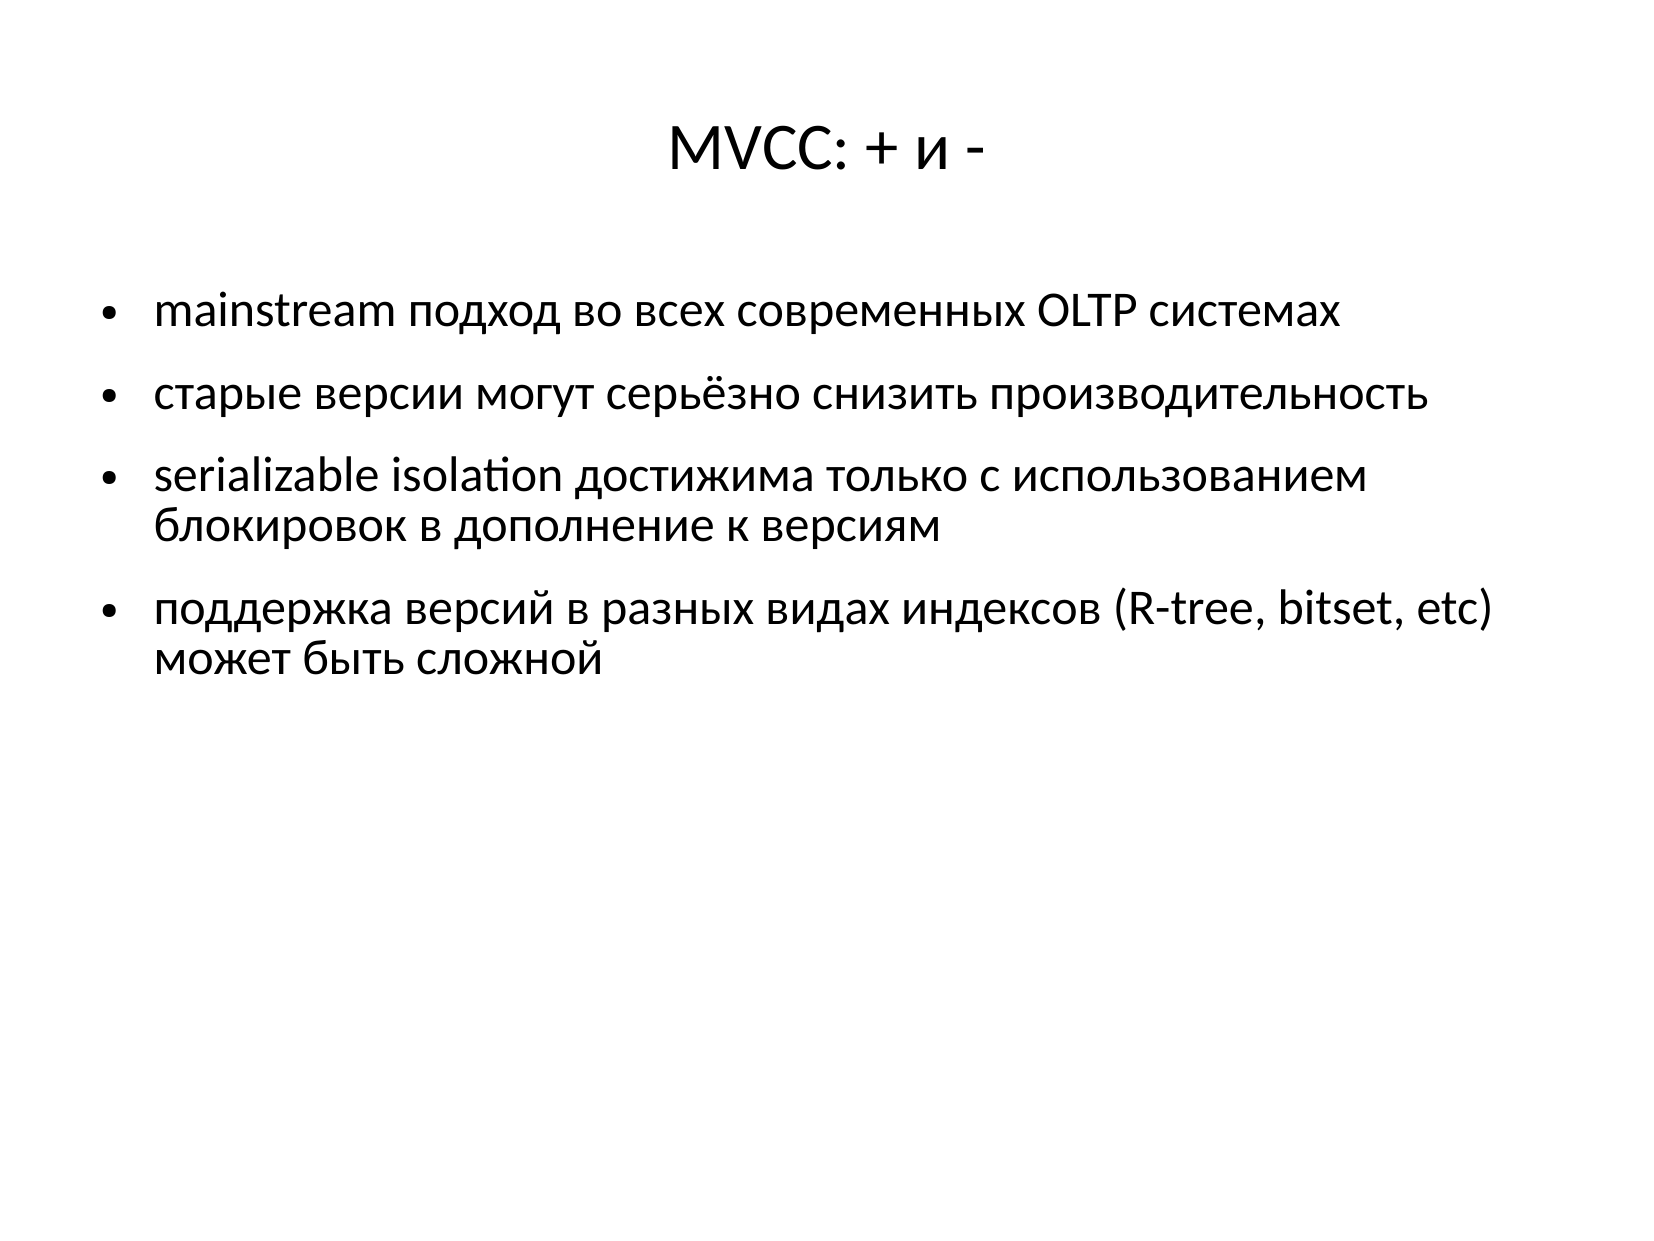

# MVCC: + и -
mainstream подход во всех современных OLTP системах
старые версии могут серьёзно снизить производительность
serializable isolation достижима только с использованием блокировок в дополнение к версиям
поддержка версий в разных видах индексов (R-tree, bitset, etc) может быть сложной